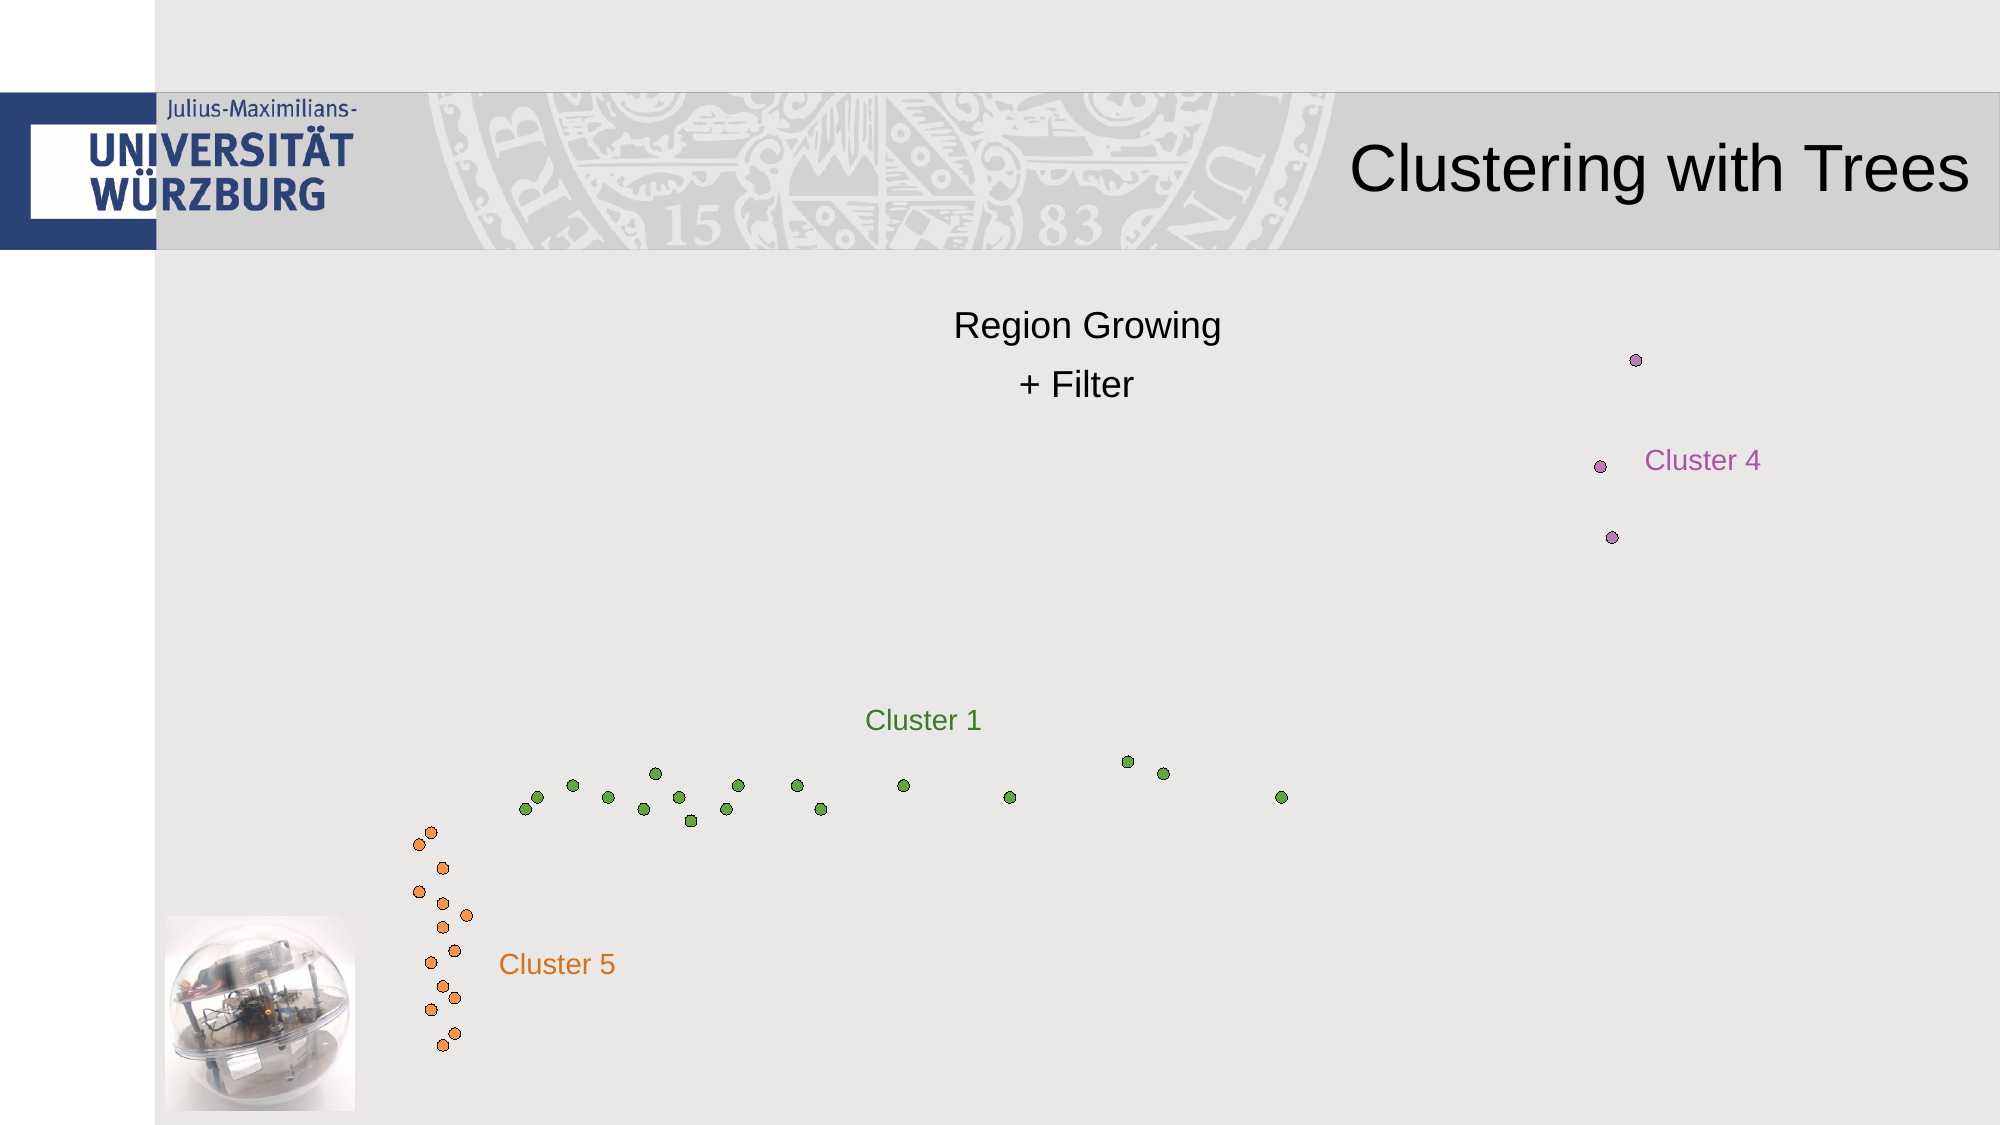

Clustering with Trees
Region Growing
+ Filter
Cluster 4
Cluster 1
Cluster 5